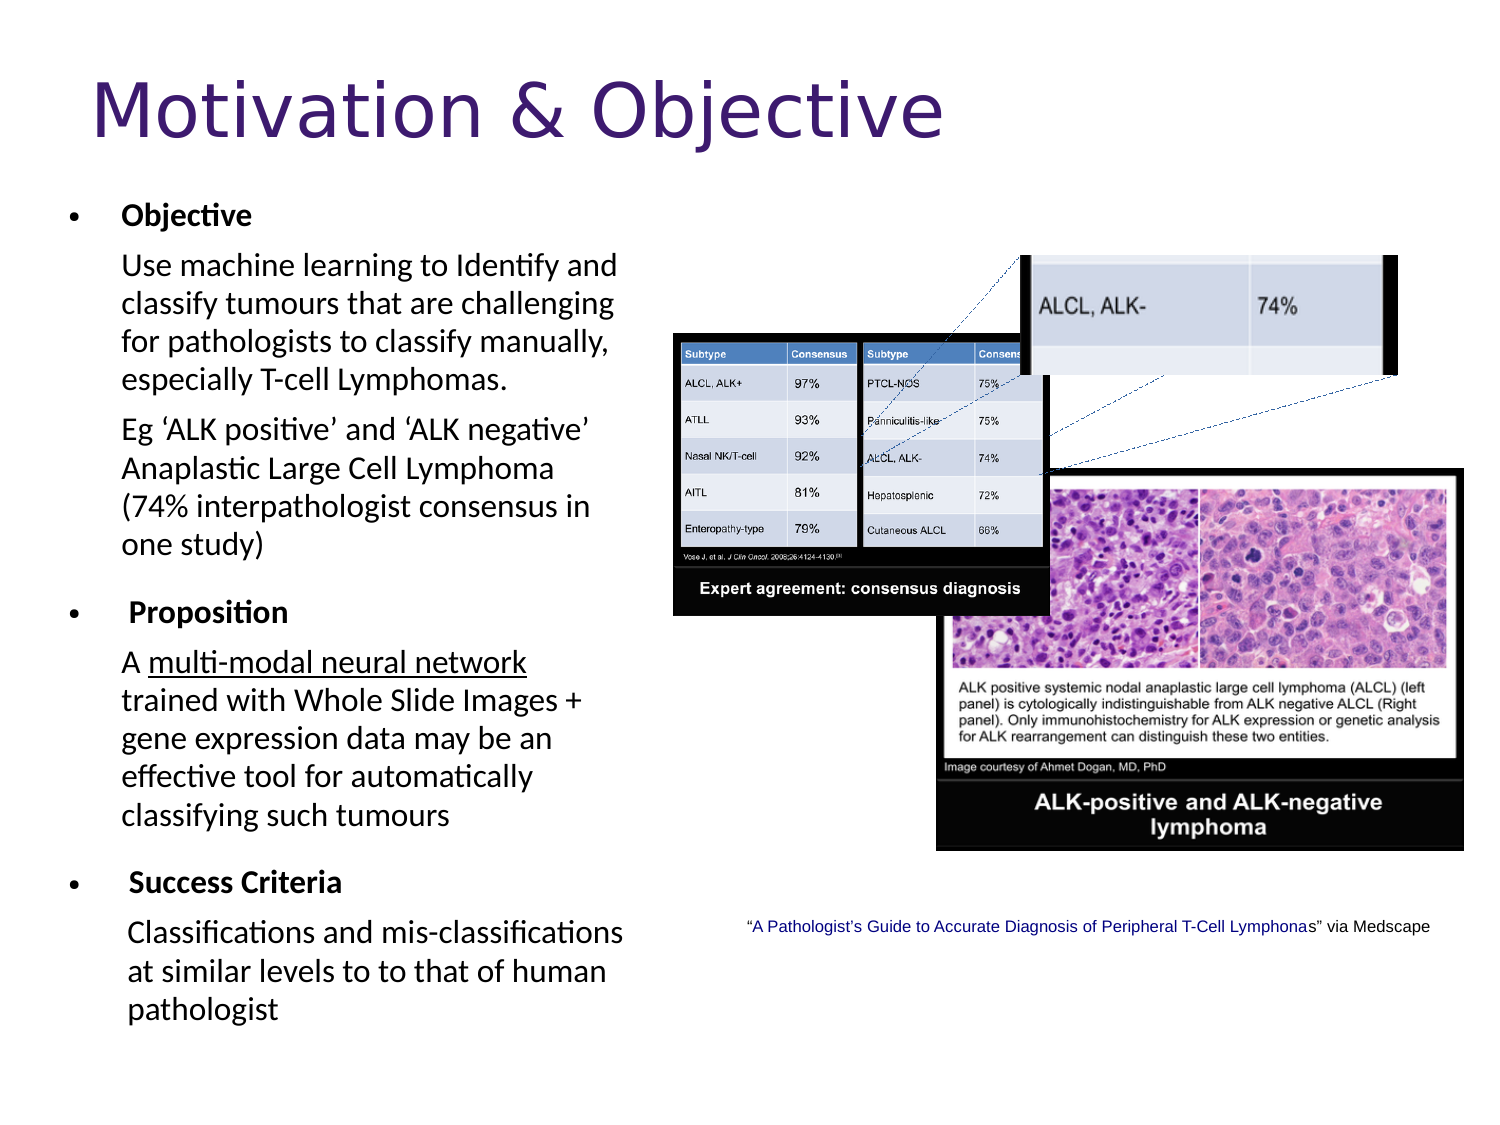

# Motivation & Objective
Objective
Use machine learning to Identify and classify tumours that are challenging for pathologists to classify manually, especially T-cell Lymphomas.
Eg ‘ALK positive’ and ‘ALK negative’ Anaplastic Large Cell Lymphoma (74% interpathologist consensus in one study)
 Proposition
A multi-modal neural network trained with Whole Slide Images + gene expression data may be an effective tool for automatically classifying such tumours
 Success Criteria
Classifications and mis-classifications at similar levels to to that of human pathologist
“A Pathologist’s Guide to Accurate Diagnosis of Peripheral T-Cell Lymphonas” via Medscape